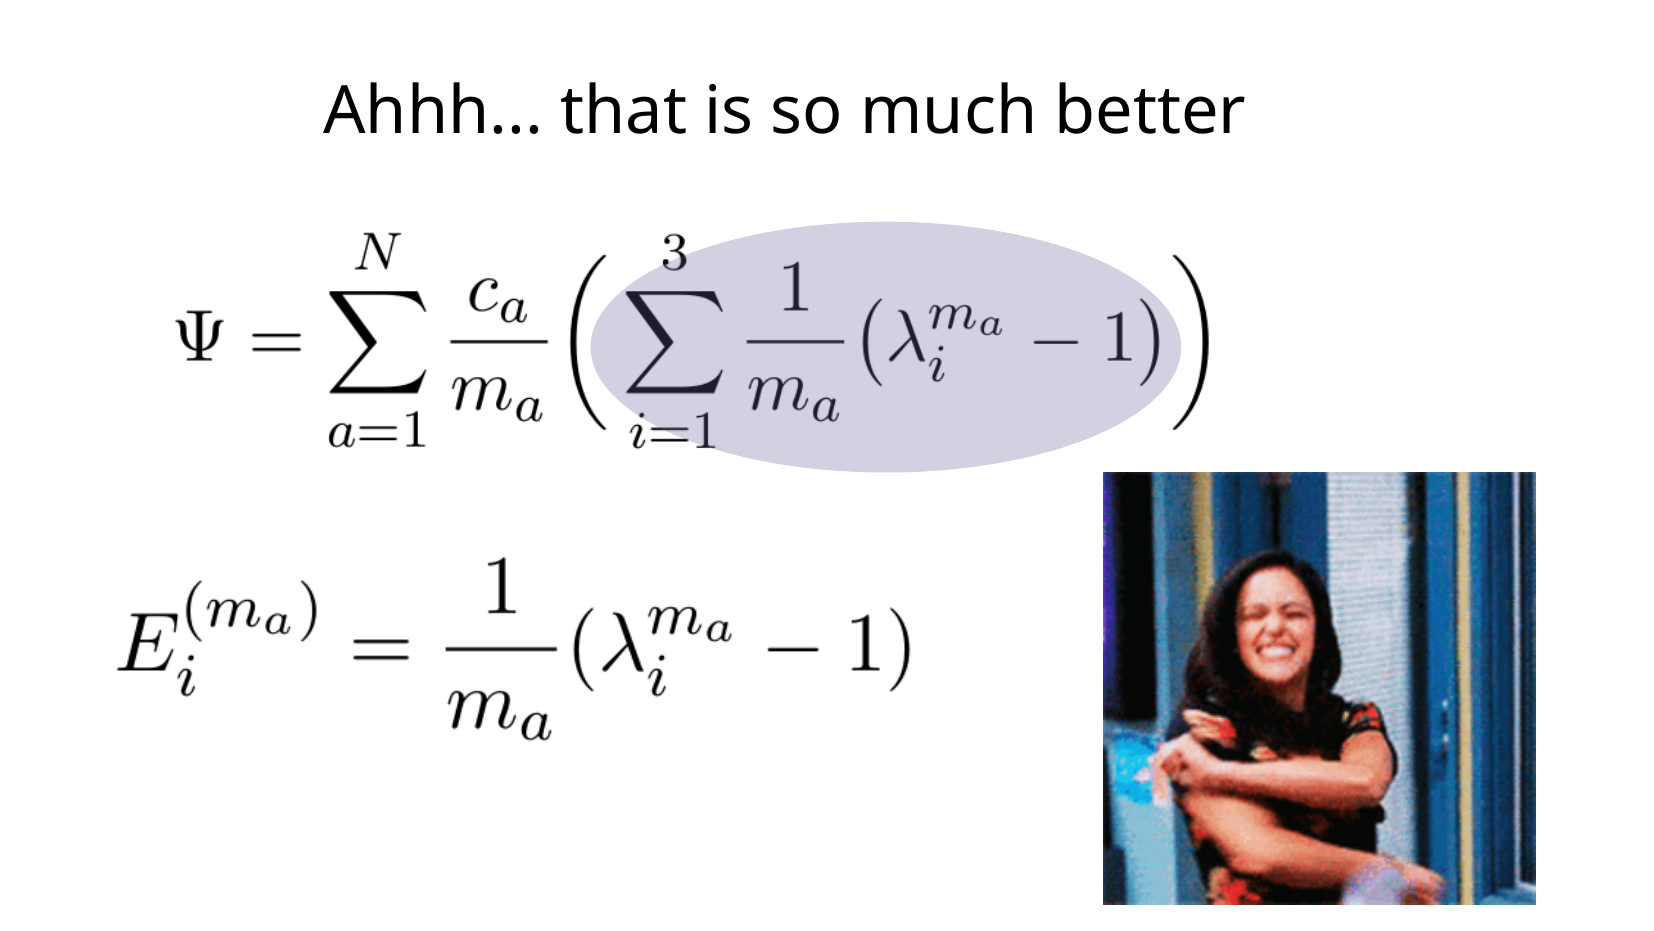

# Ahhh... that is so much better